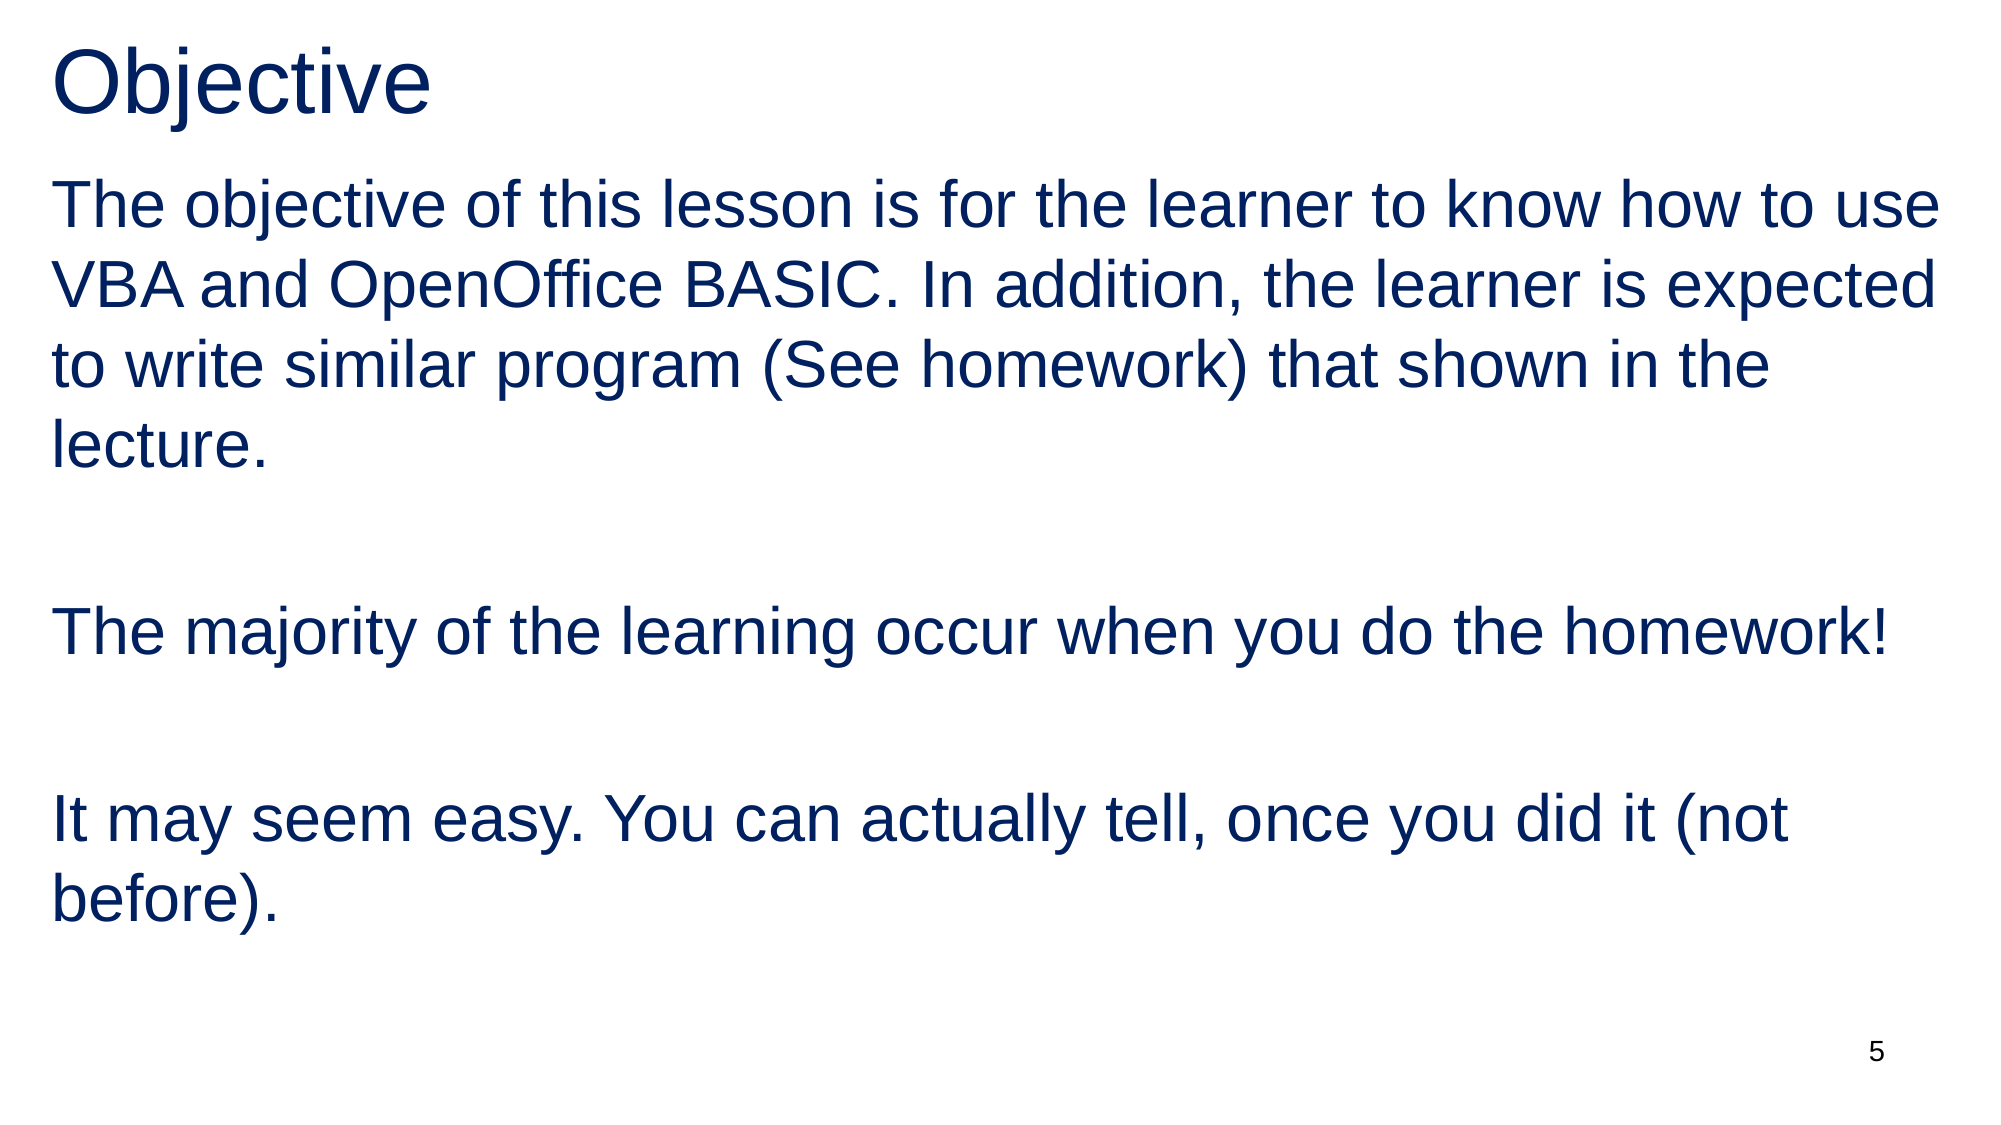

# Objective
The objective of this lesson is for the learner to know how to use VBA and OpenOffice BASIC. In addition, the learner is expected to write similar program (See homework) that shown in the lecture.
The majority of the learning occur when you do the homework!
It may seem easy. You can actually tell, once you did it (not before).